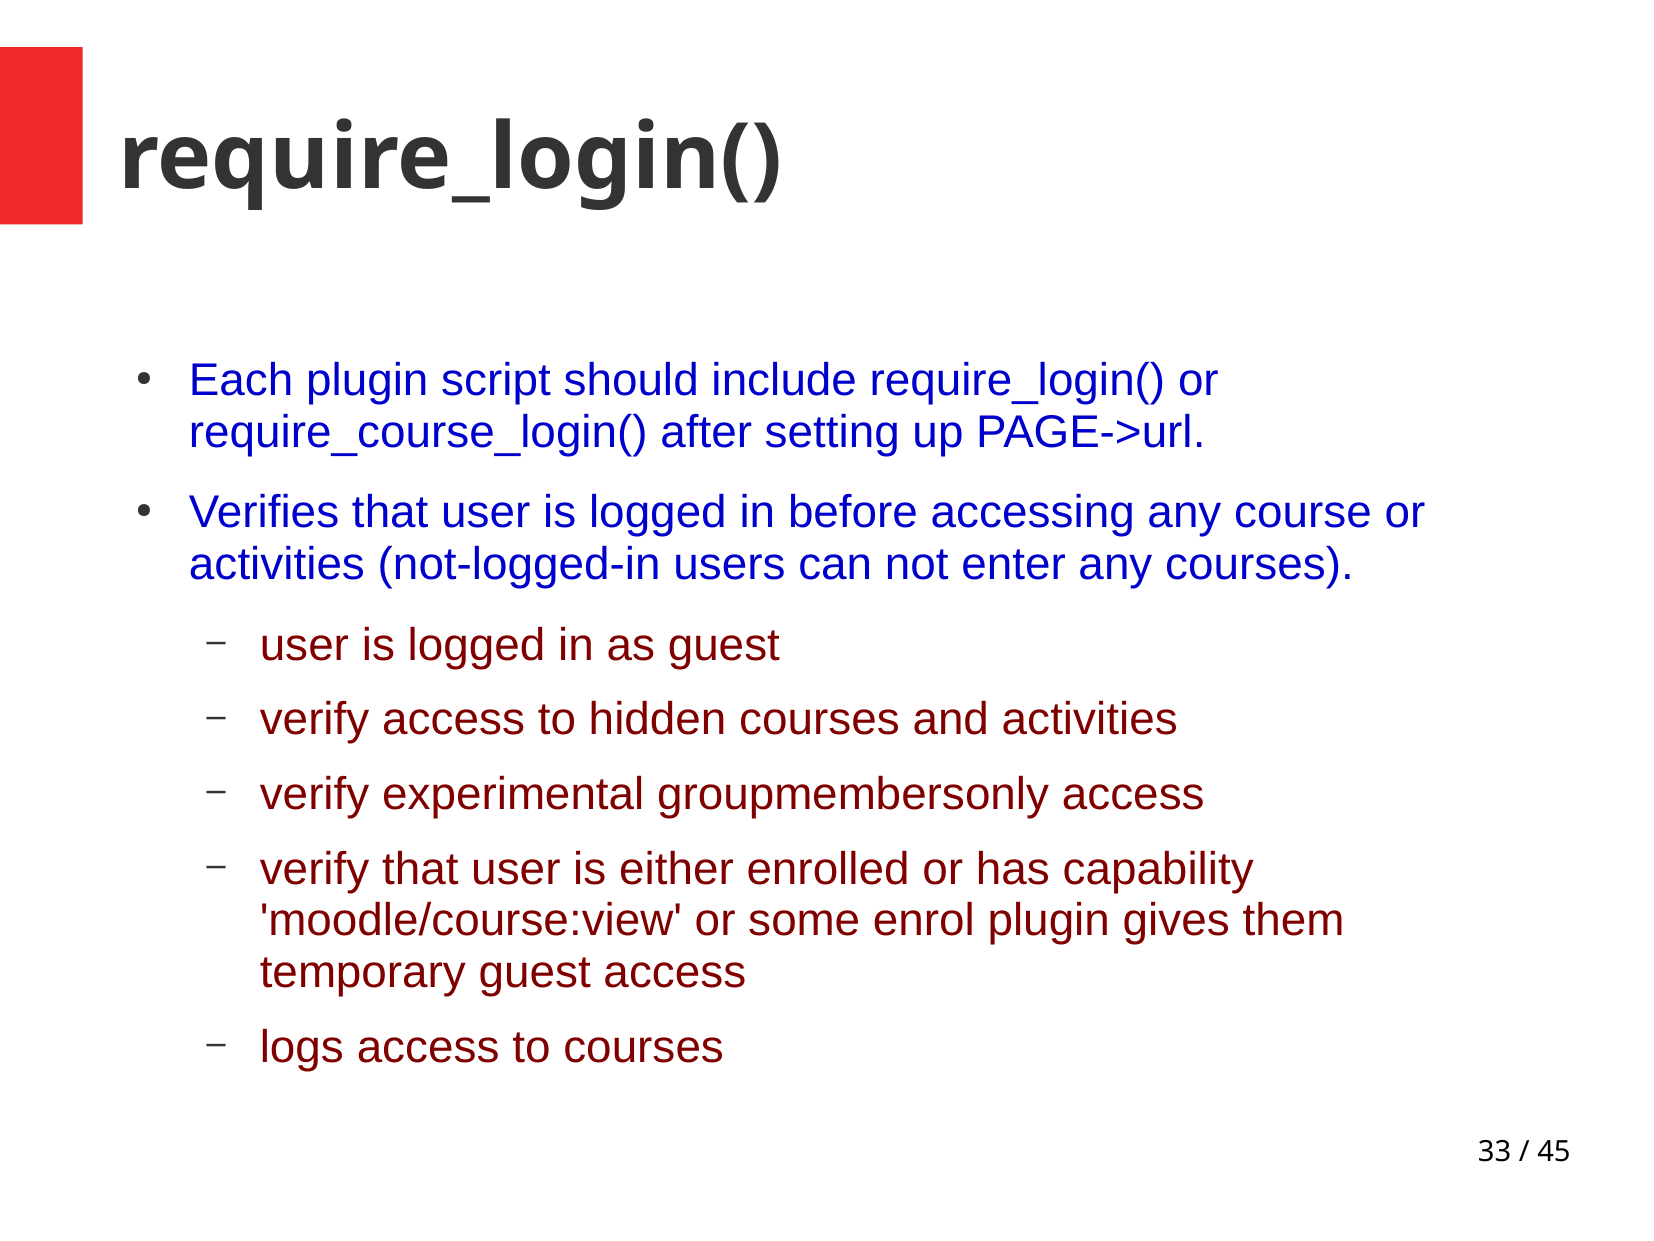

# require_login()
Each plugin script should include require_login() or require_course_login() after setting up PAGE->url.
Verifies that user is logged in before accessing any course or activities (not-logged-in users can not enter any courses).
user is logged in as guest
verify access to hidden courses and activities
verify experimental groupmembersonly access
verify that user is either enrolled or has capability 'moodle/course:view' or some enrol plugin gives them temporary guest access
logs access to courses
33